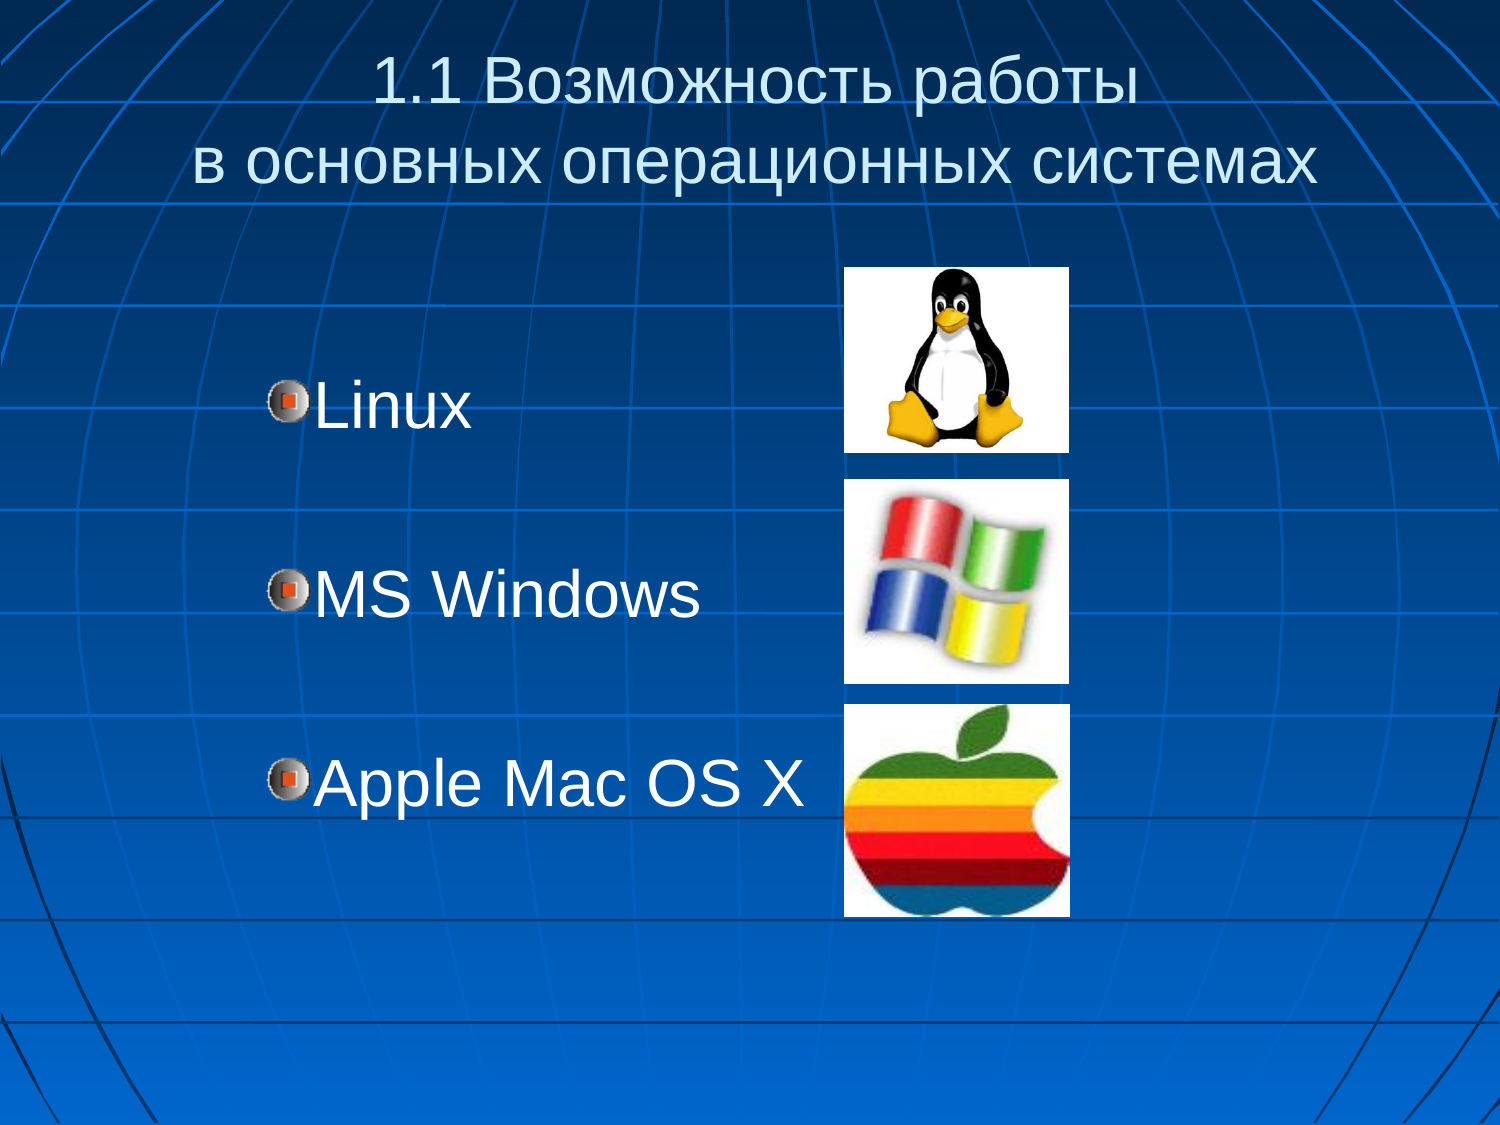

1.1 Возможность работы
в основных операционных системах
Linux
MS Windows
Apple Mac OS X